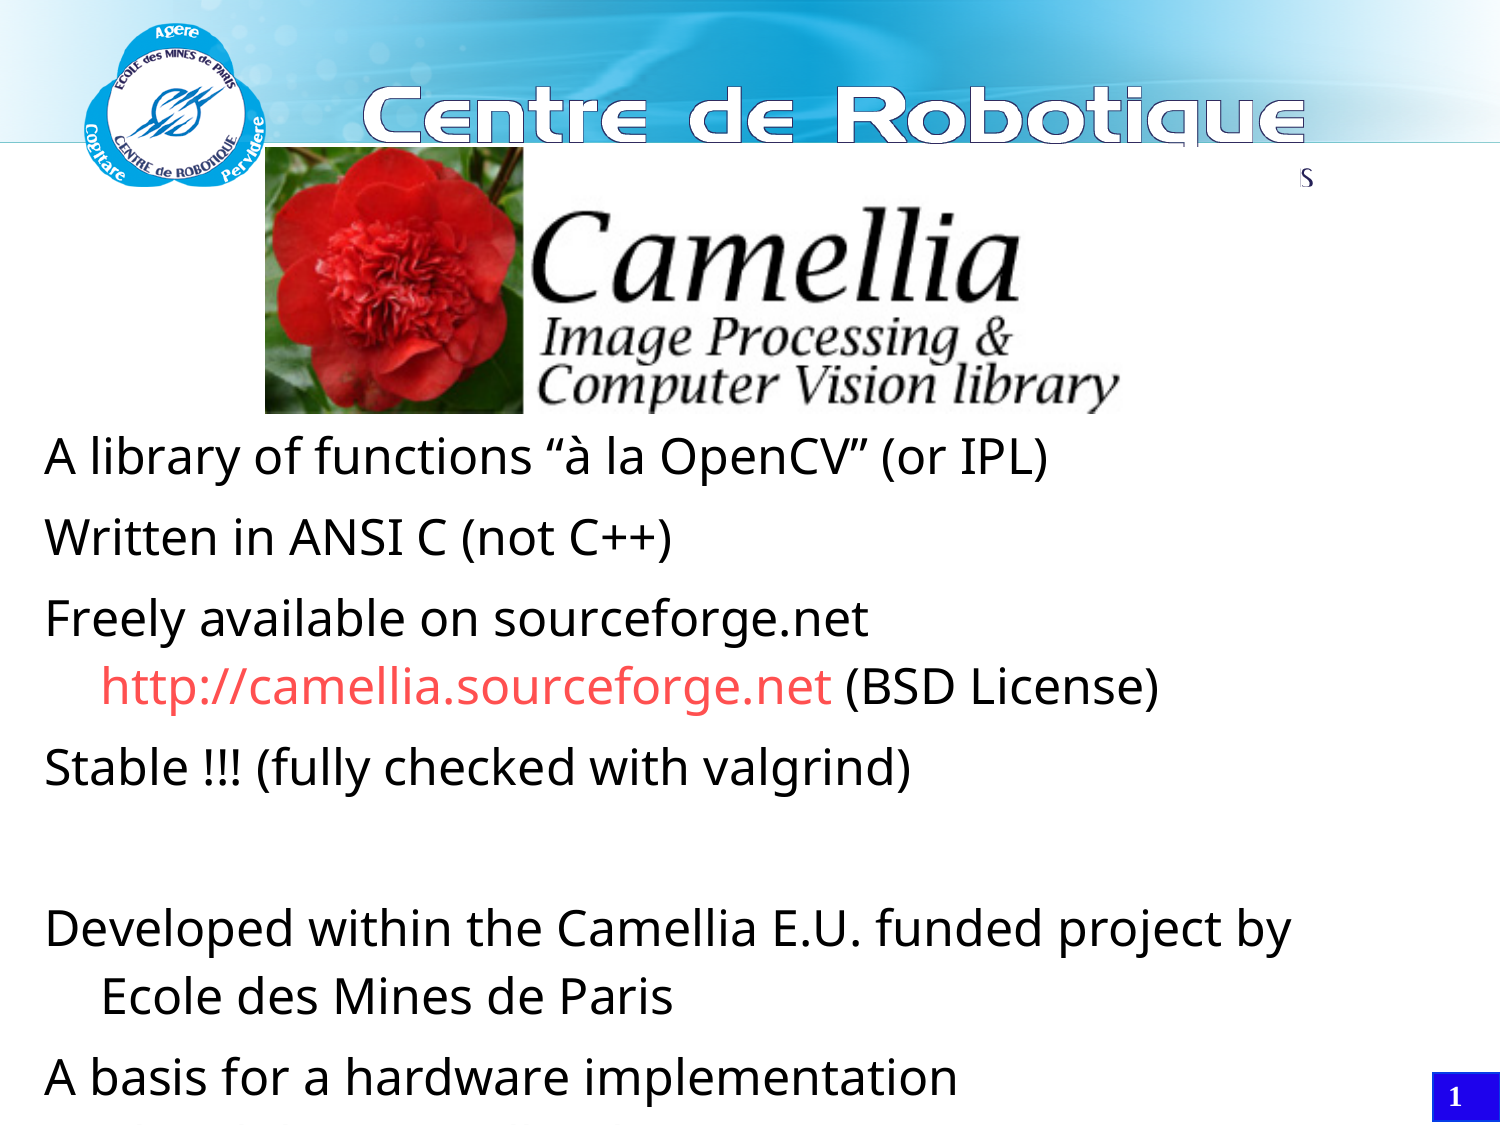

# A library of functions “à la OpenCV” (or IPL)
Written in ANSI C (not C++)
Freely available on sourceforge.net
http://camellia.sourceforge.net (BSD License)
Stable !!! (fully checked with valgrind)
Developed within the Camellia E.U. funded project by Ecole des Mines de Paris
A basis for a hardware implementation
(the Philips Camellia chip)